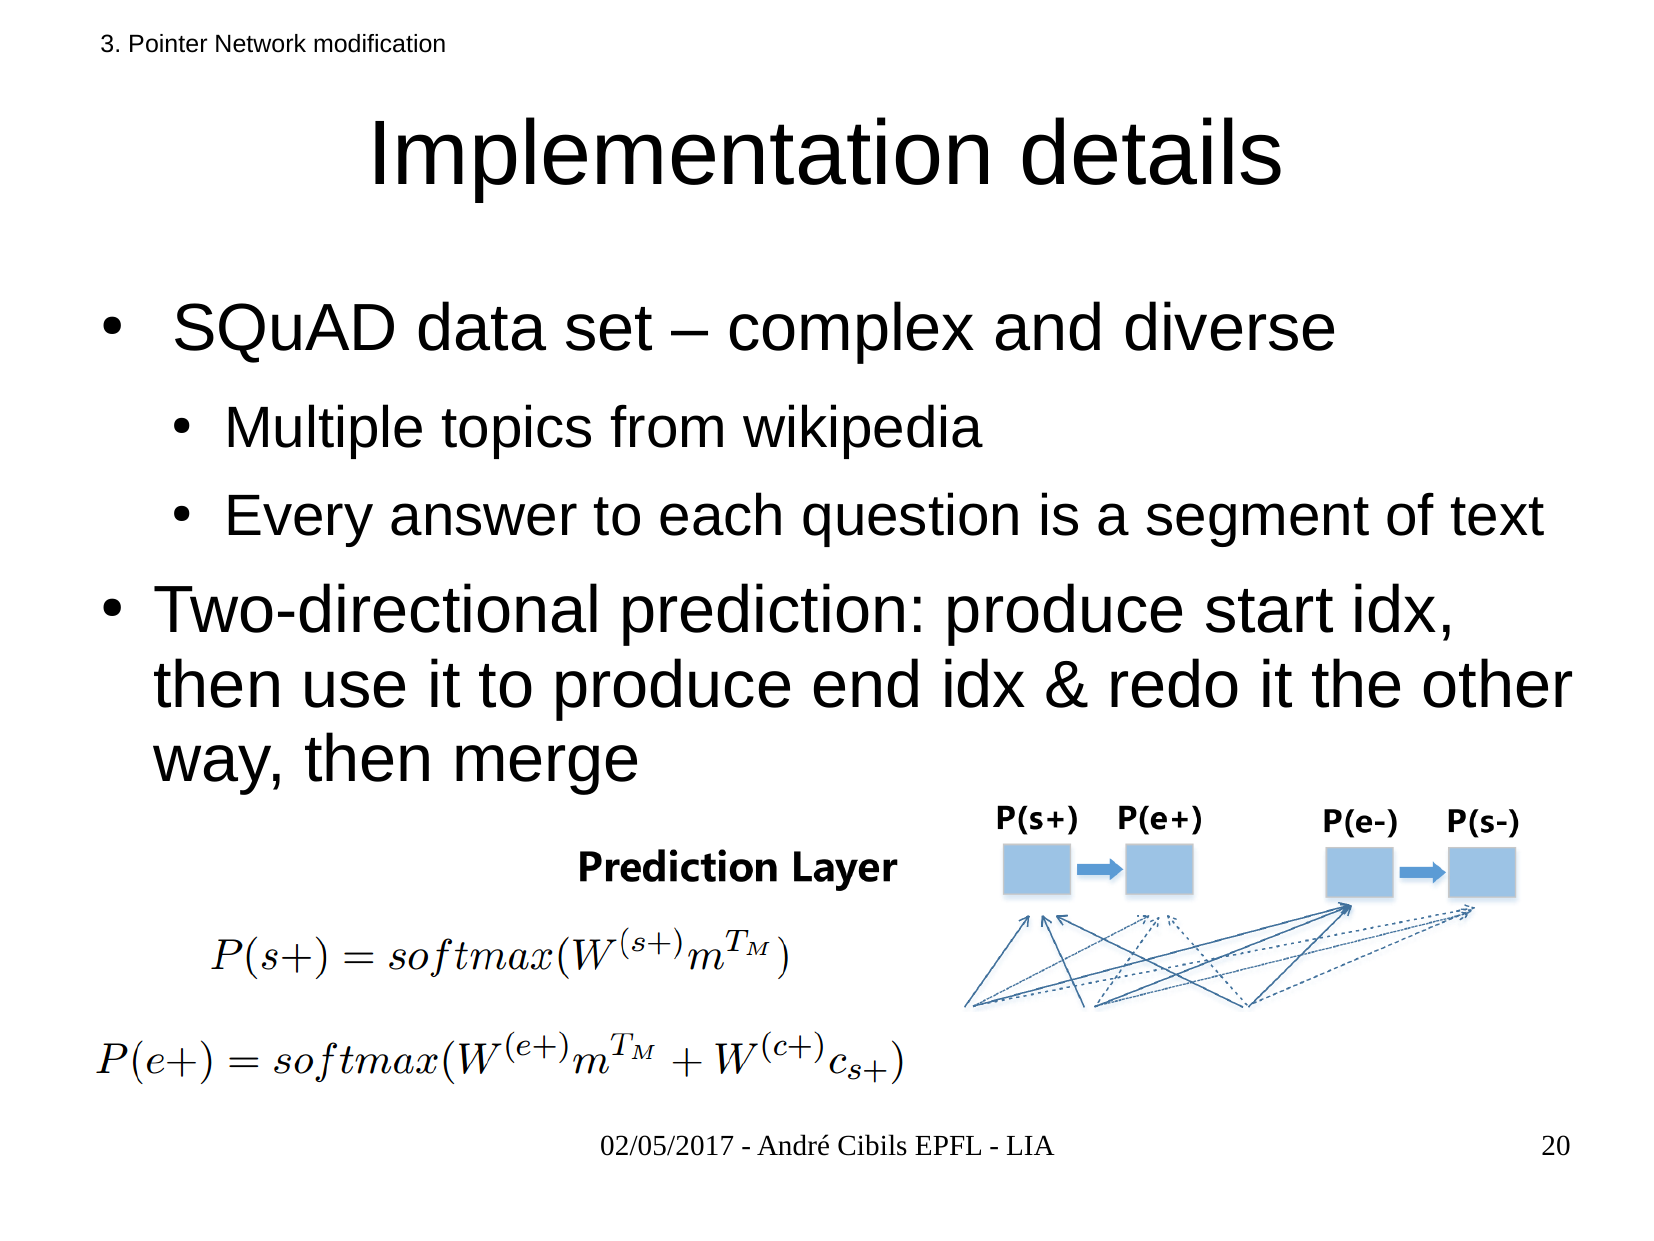

3. Pointer Network modification
# Implementation details
 SQuAD data set – complex and diverse
Multiple topics from wikipedia
Every answer to each question is a segment of text
Two-directional prediction: produce start idx, then use it to produce end idx & redo it the other way, then merge
02/05/2017 - André Cibils EPFL - LIA
20